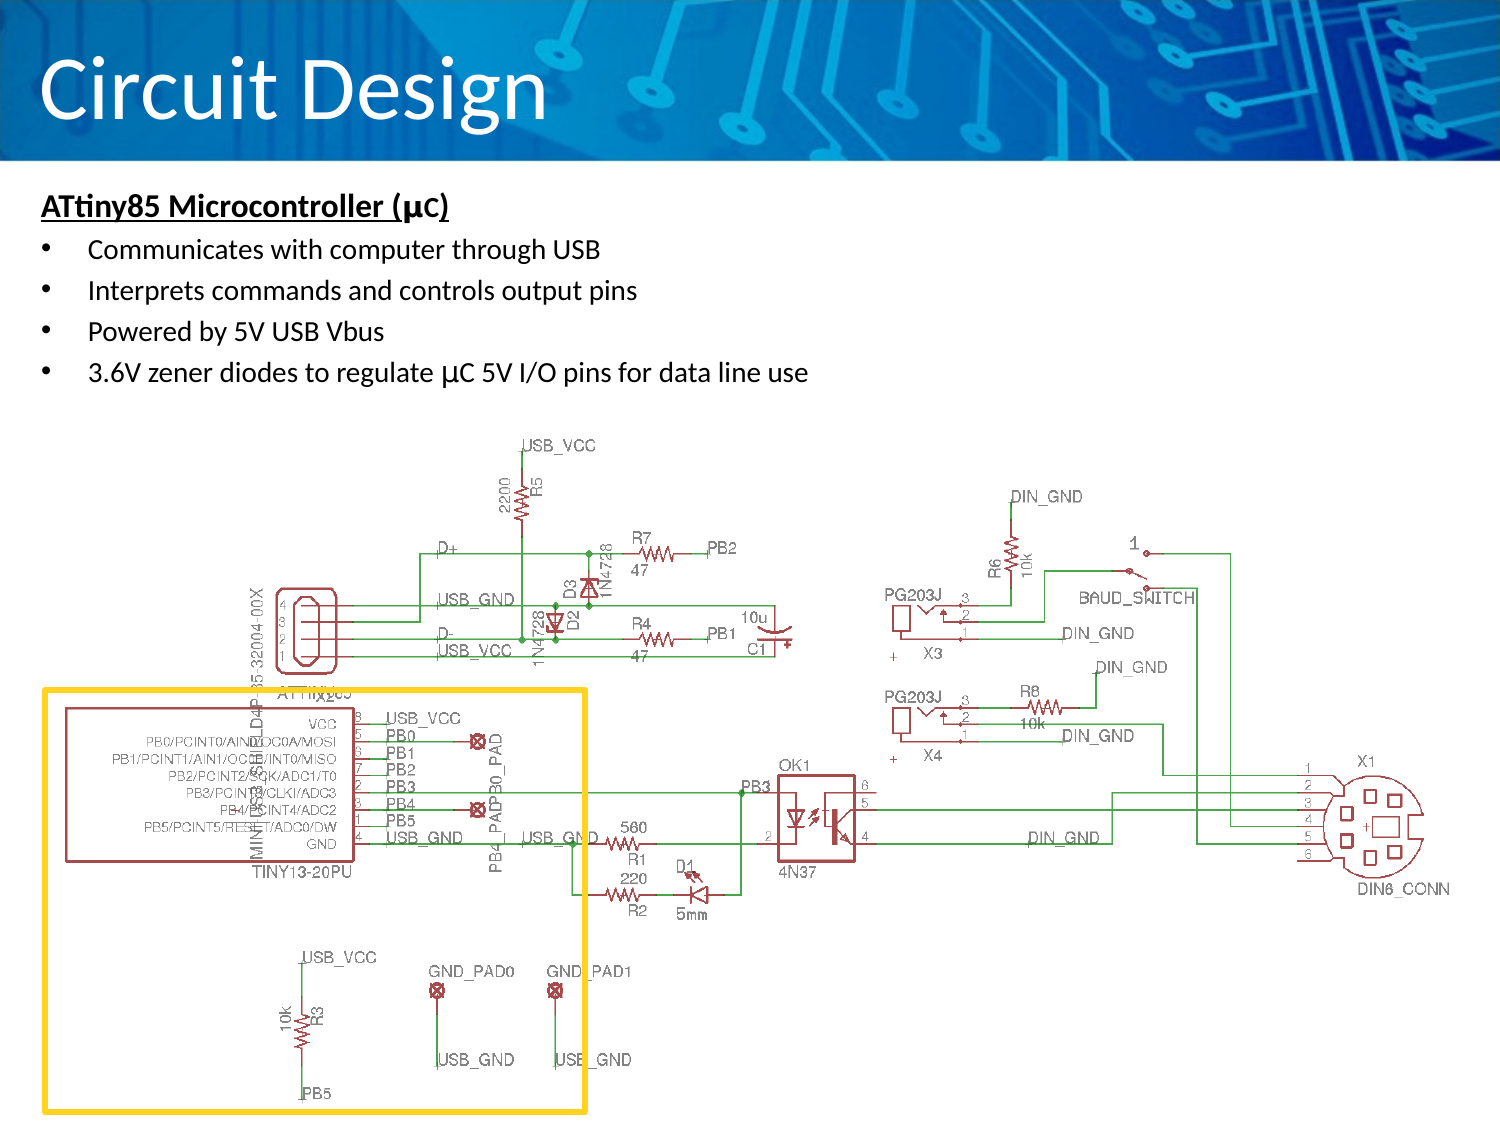

# Circuit Design
ATtiny85 Microcontroller (μC)
Communicates with computer through USB
Interprets commands and controls output pins
Powered by 5V USB Vbus
3.6V zener diodes to regulate μC 5V I/O pins for data line use